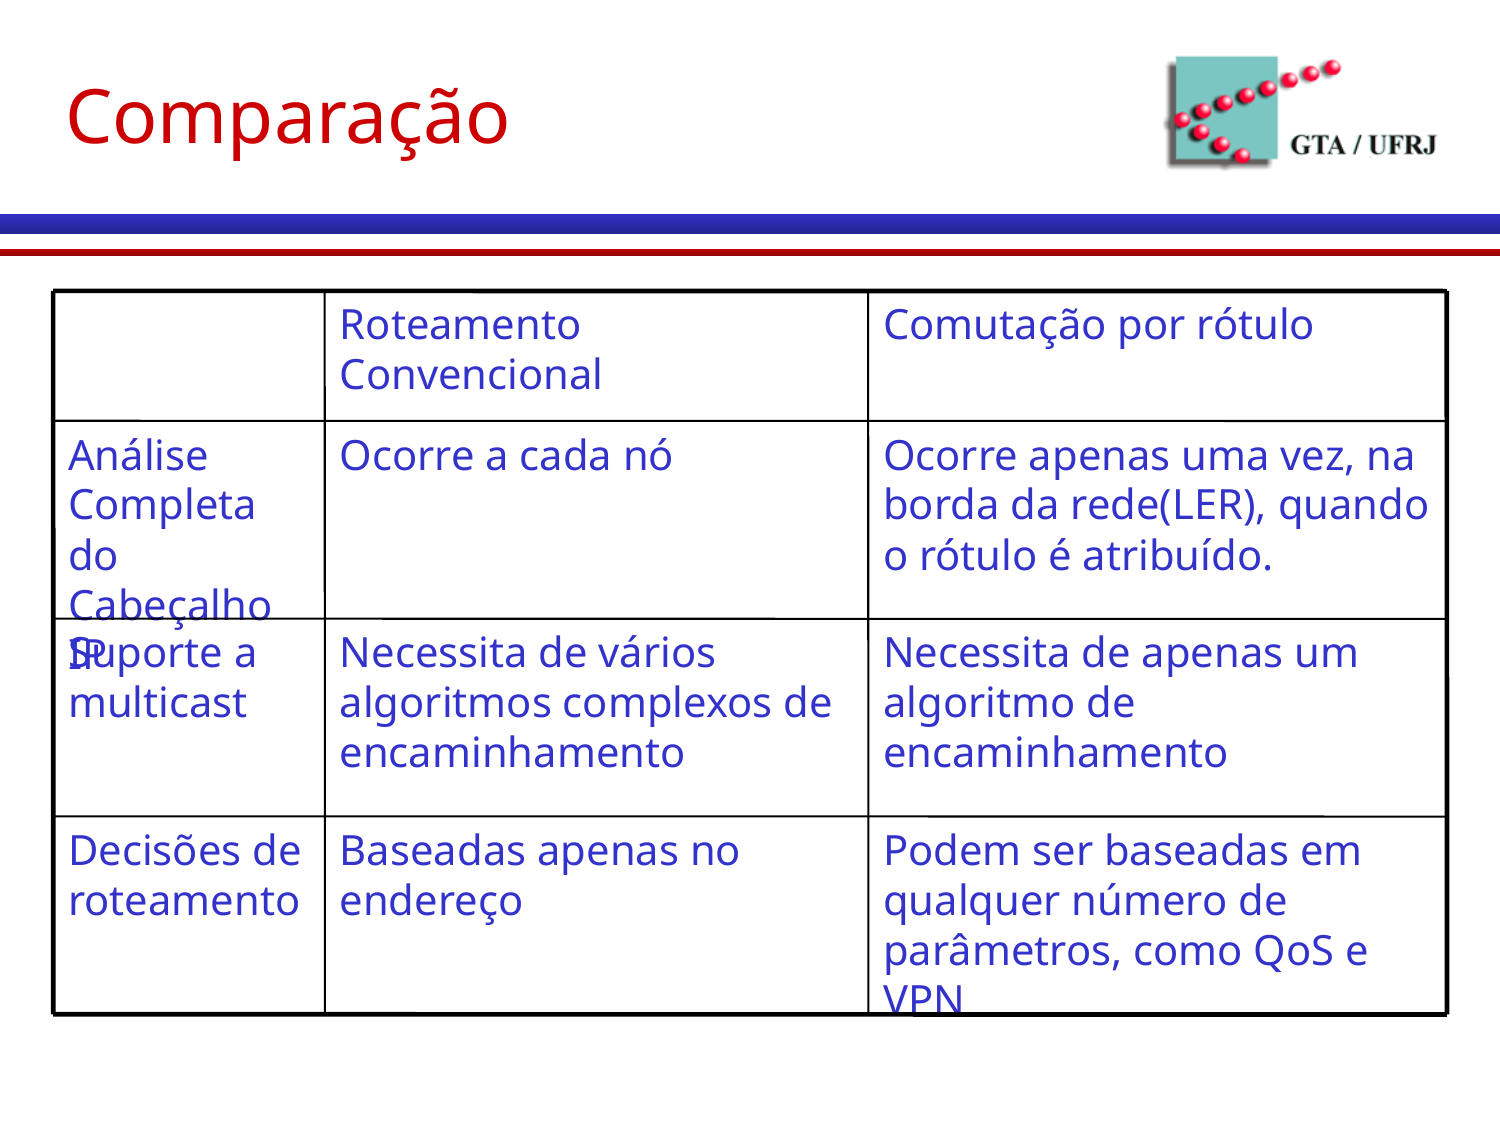

# Comparação
Roteamento Convencional
Comutação por rótulo
Análise Completa do Cabeçalho IP
Ocorre a cada nó
Ocorre apenas uma vez, na borda da rede(LER), quando o rótulo é atribuído.
Suporte a multicast
Necessita de vários algoritmos complexos de encaminhamento
Necessita de apenas um algoritmo de encaminhamento
Decisões de roteamento
Baseadas apenas no endereço
Podem ser baseadas em qualquer número de parâmetros, como QoS e VPN